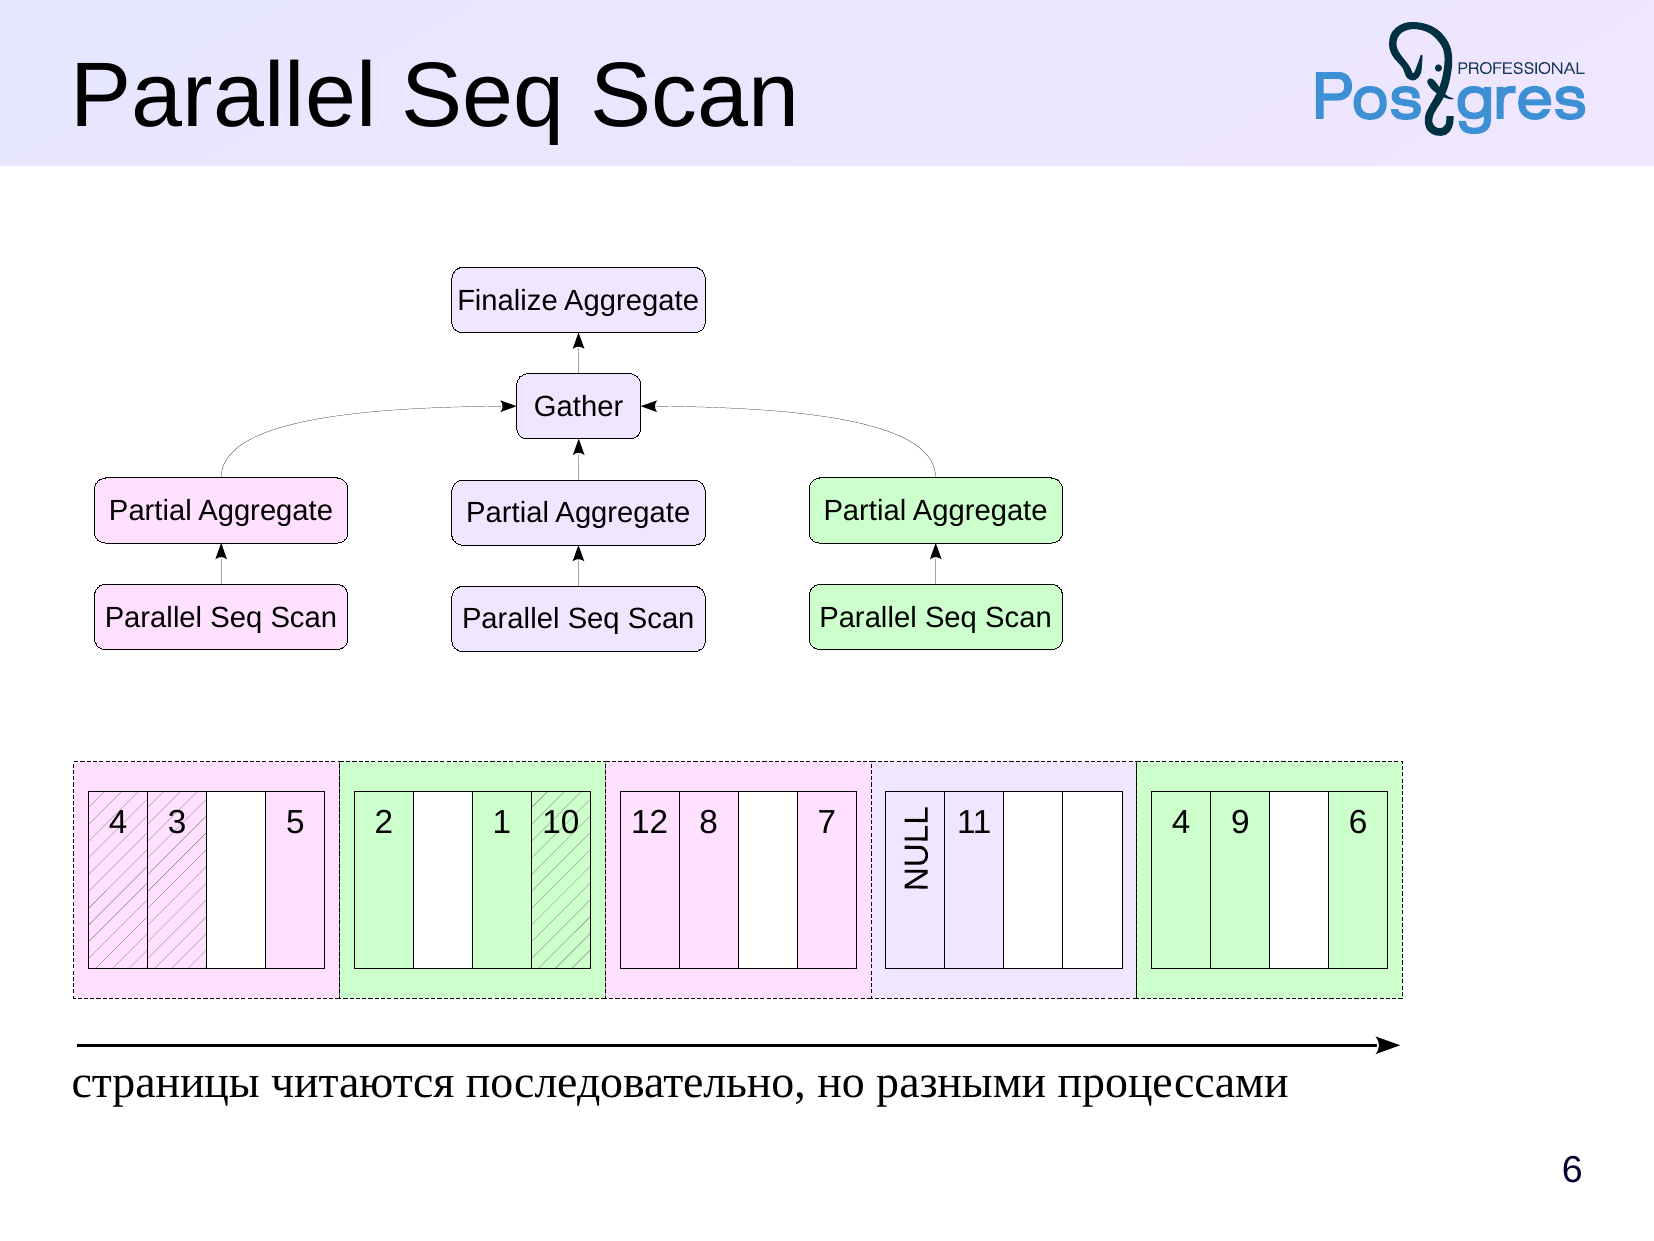

# Parallel Seq Scan
Finalize Aggregate
Gather
Partial Aggregate
Partial Aggregate
Partial Aggregate
Partial Aggregate
Partial Aggregate
Parallel Seq Scan
Parallel Seq Scan
Parallel Seq Scan
4
3
5
2
1
10
12
8
7
11
4
9
6
NULL
страницы читаются последовательно, но разными процессами